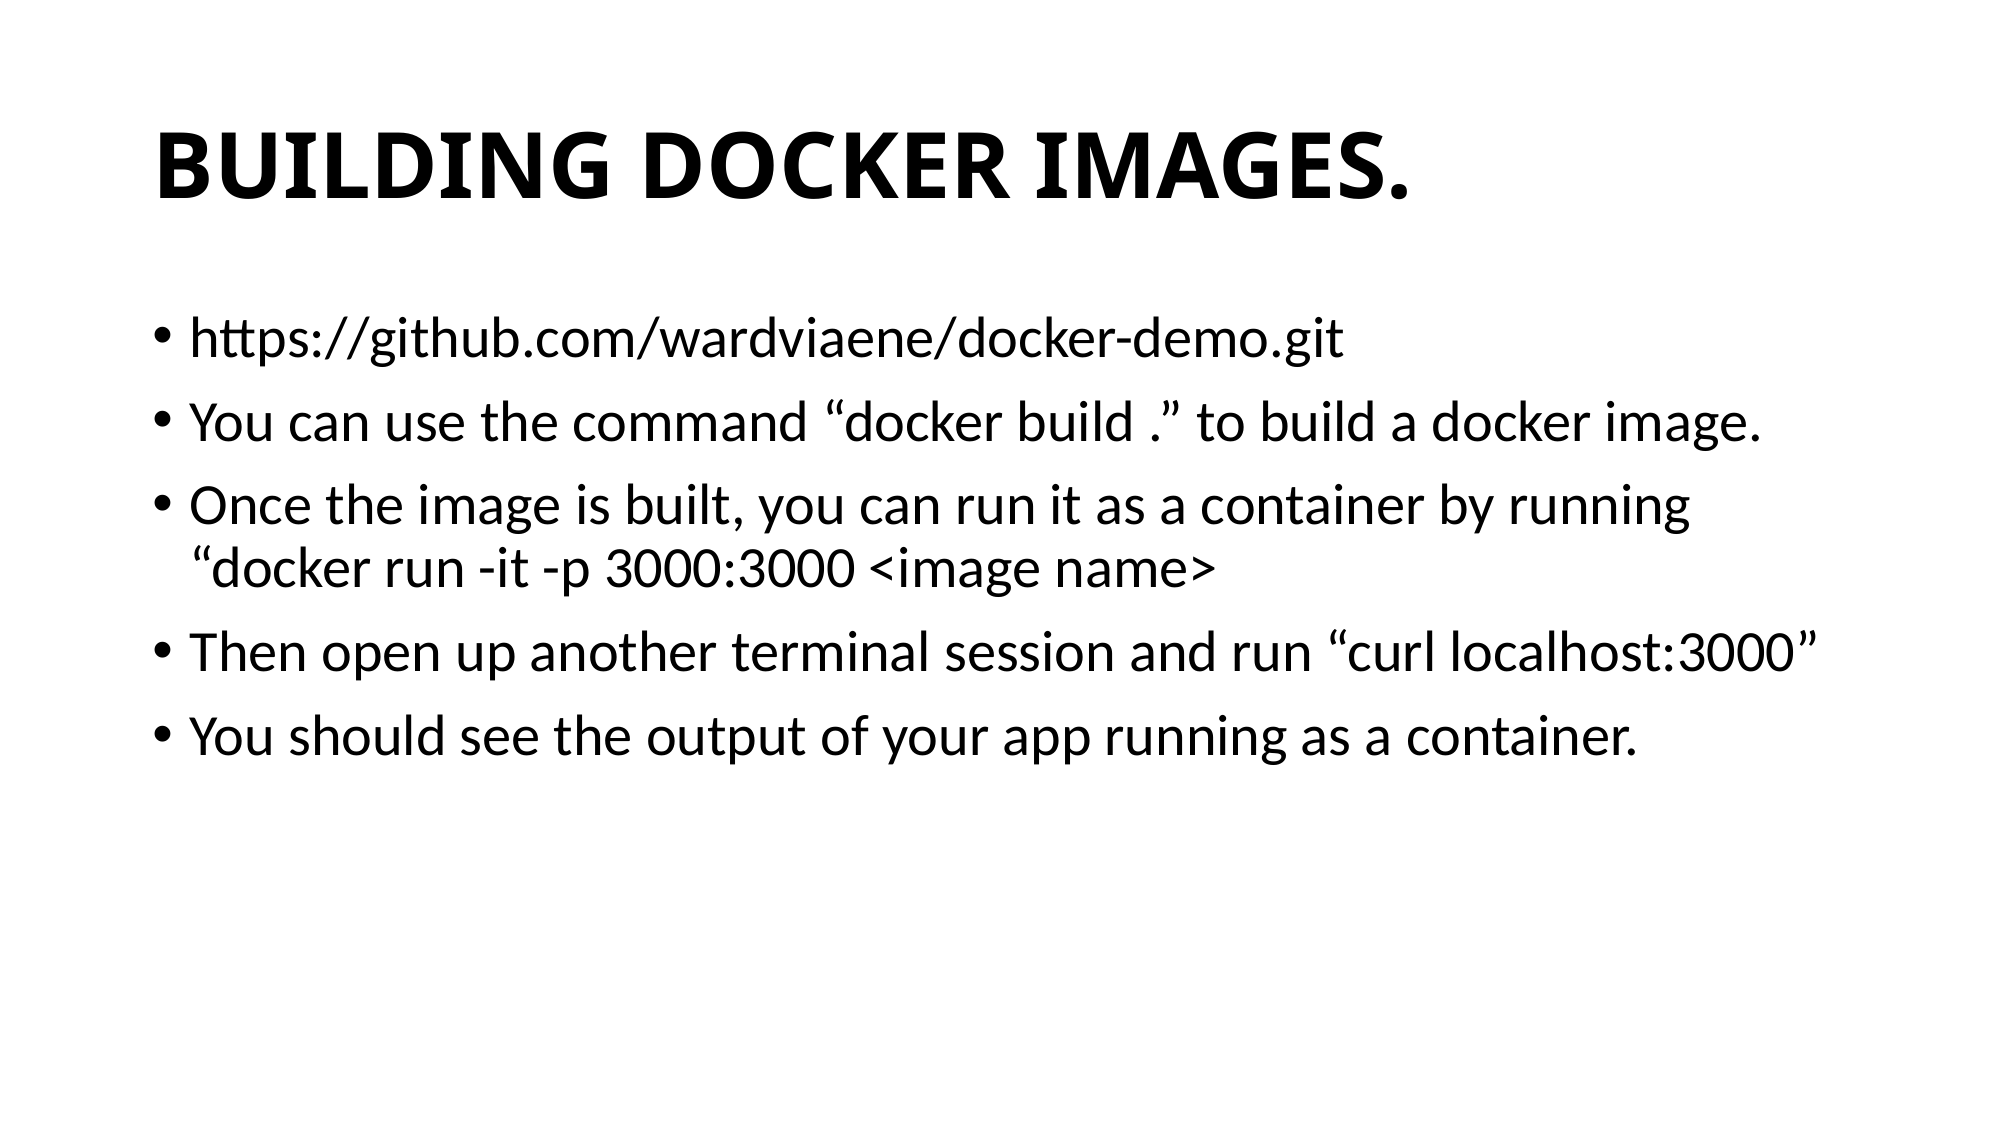

# BUILDING DOCKER IMAGES.
https://github.com/wardviaene/docker-demo.git
You can use the command “docker build .” to build a docker image.
Once the image is built, you can run it as a container by running “docker run -it -p 3000:3000 <image name>
Then open up another terminal session and run “curl localhost:3000”
You should see the output of your app running as a container.